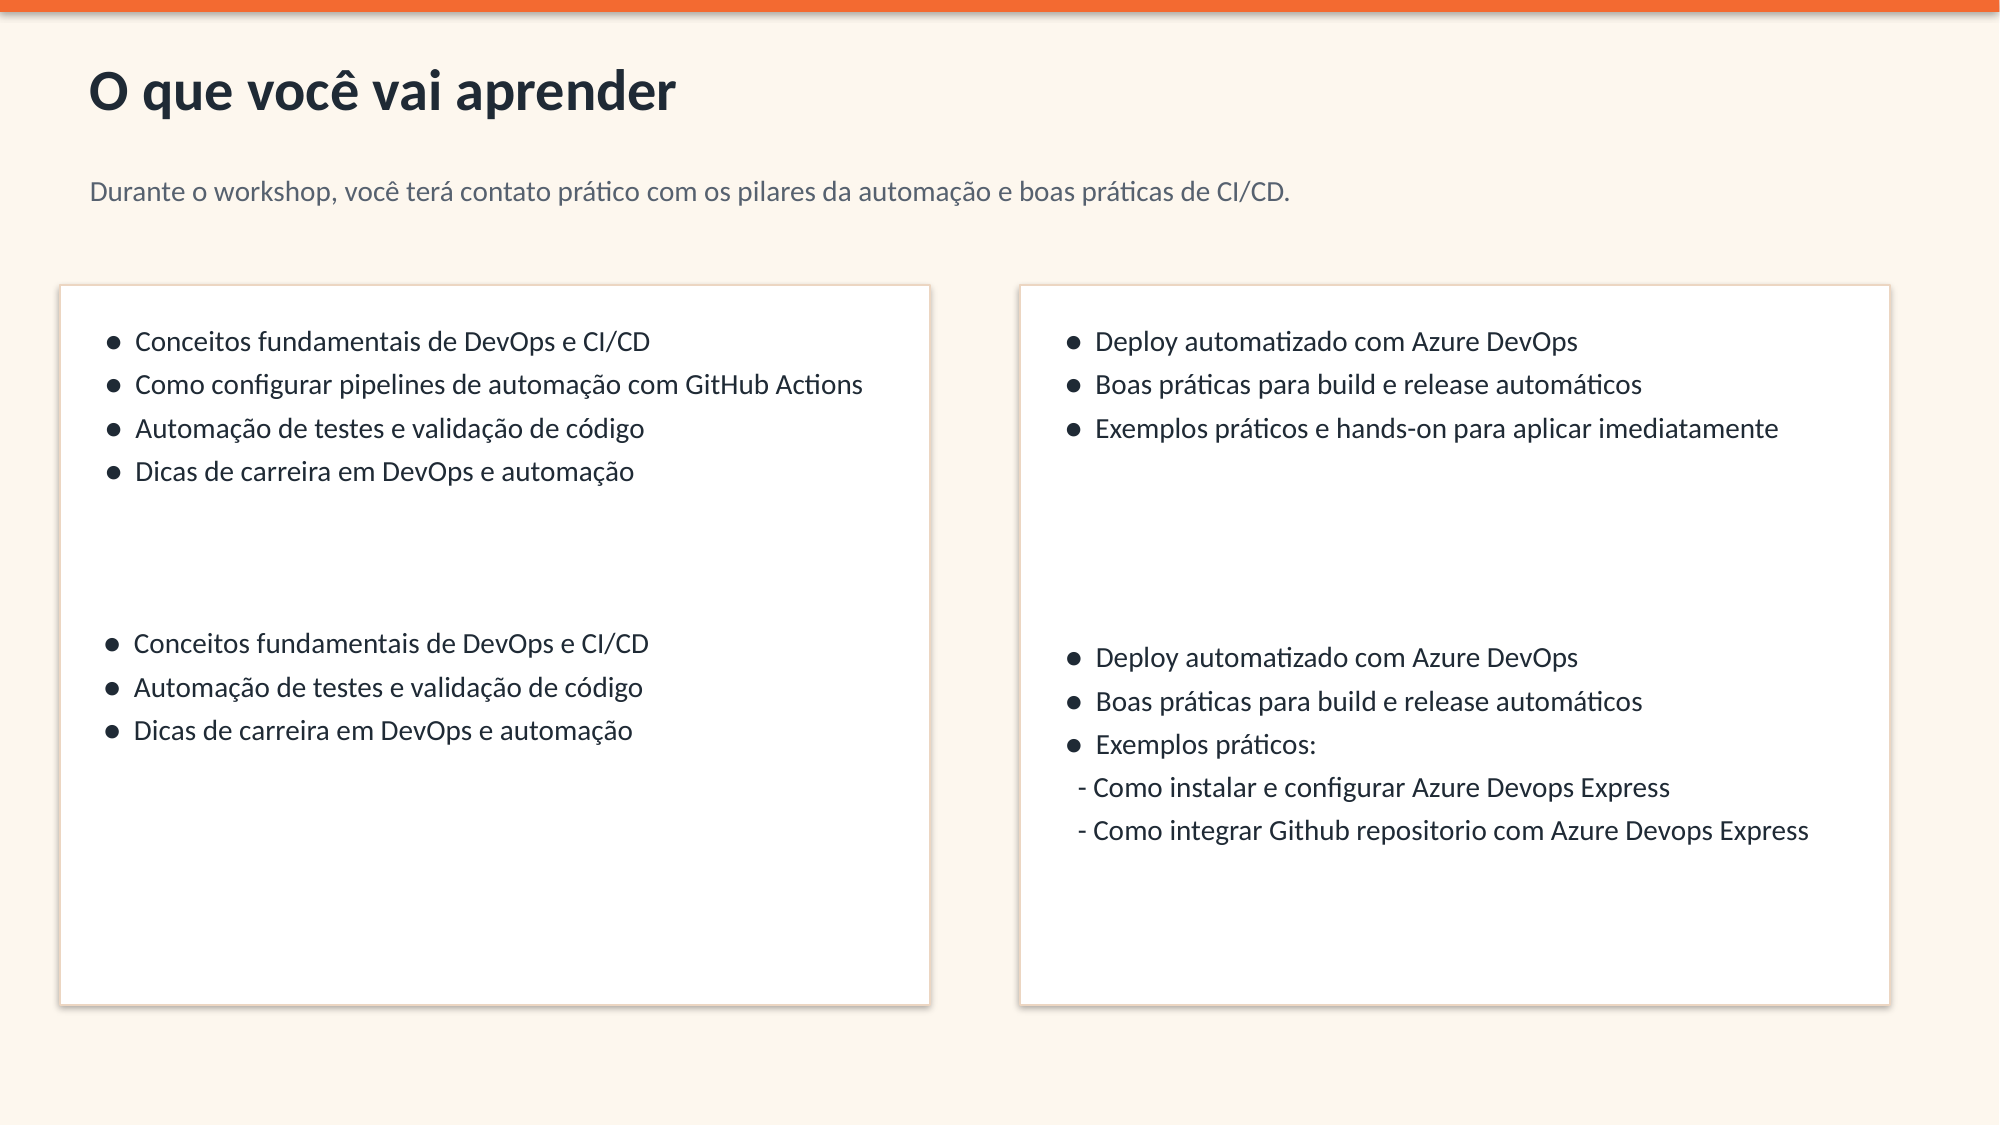

O que você vai aprender
Durante o workshop, você terá contato prático com os pilares da automação e boas práticas de CI/CD.
● Conceitos fundamentais de DevOps e CI/CD
● Como configurar pipelines de automação com GitHub Actions
● Automação de testes e validação de código
● Dicas de carreira em DevOps e automação
● Deploy automatizado com Azure DevOps
● Boas práticas para build e release automáticos
● Exemplos práticos e hands-on para aplicar imediatamente
● Conceitos fundamentais de DevOps e CI/CD
● Automação de testes e validação de código
● Dicas de carreira em DevOps e automação
● Deploy automatizado com Azure DevOps
● Boas práticas para build e release automáticos
● Exemplos práticos:
 - Como instalar e configurar Azure Devops Express
 - Como integrar Github repositorio com Azure Devops Express